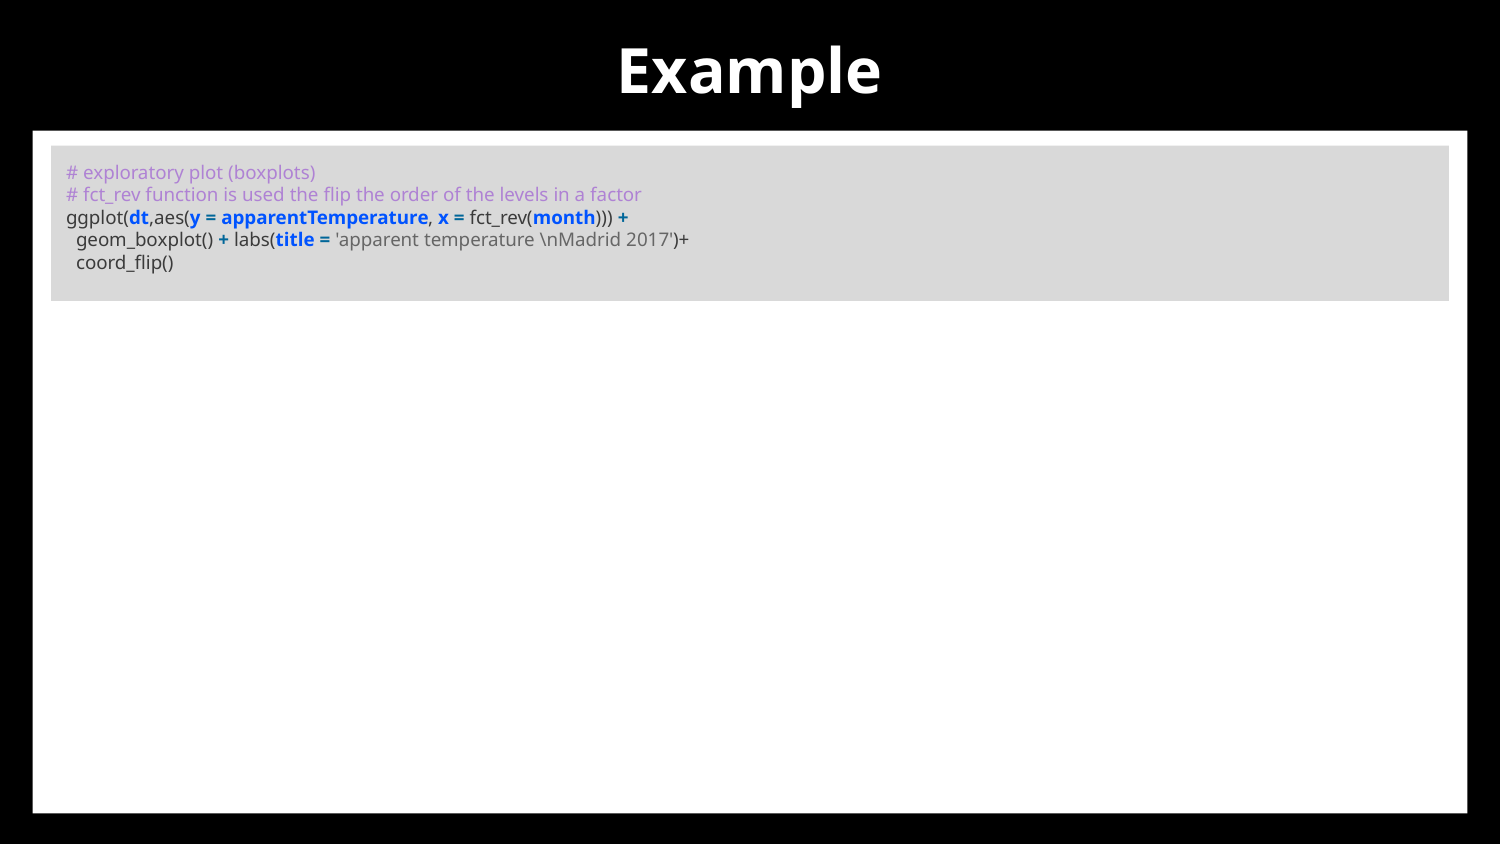

Example
# exploratory plot (boxplots) # fct_rev function is used the flip the order of the levels in a factor ggplot(dt,aes(y = apparentTemperature, x = fct_rev(month))) + geom_boxplot() + labs(title = 'apparent temperature \nMadrid 2017')+
 coord_flip()